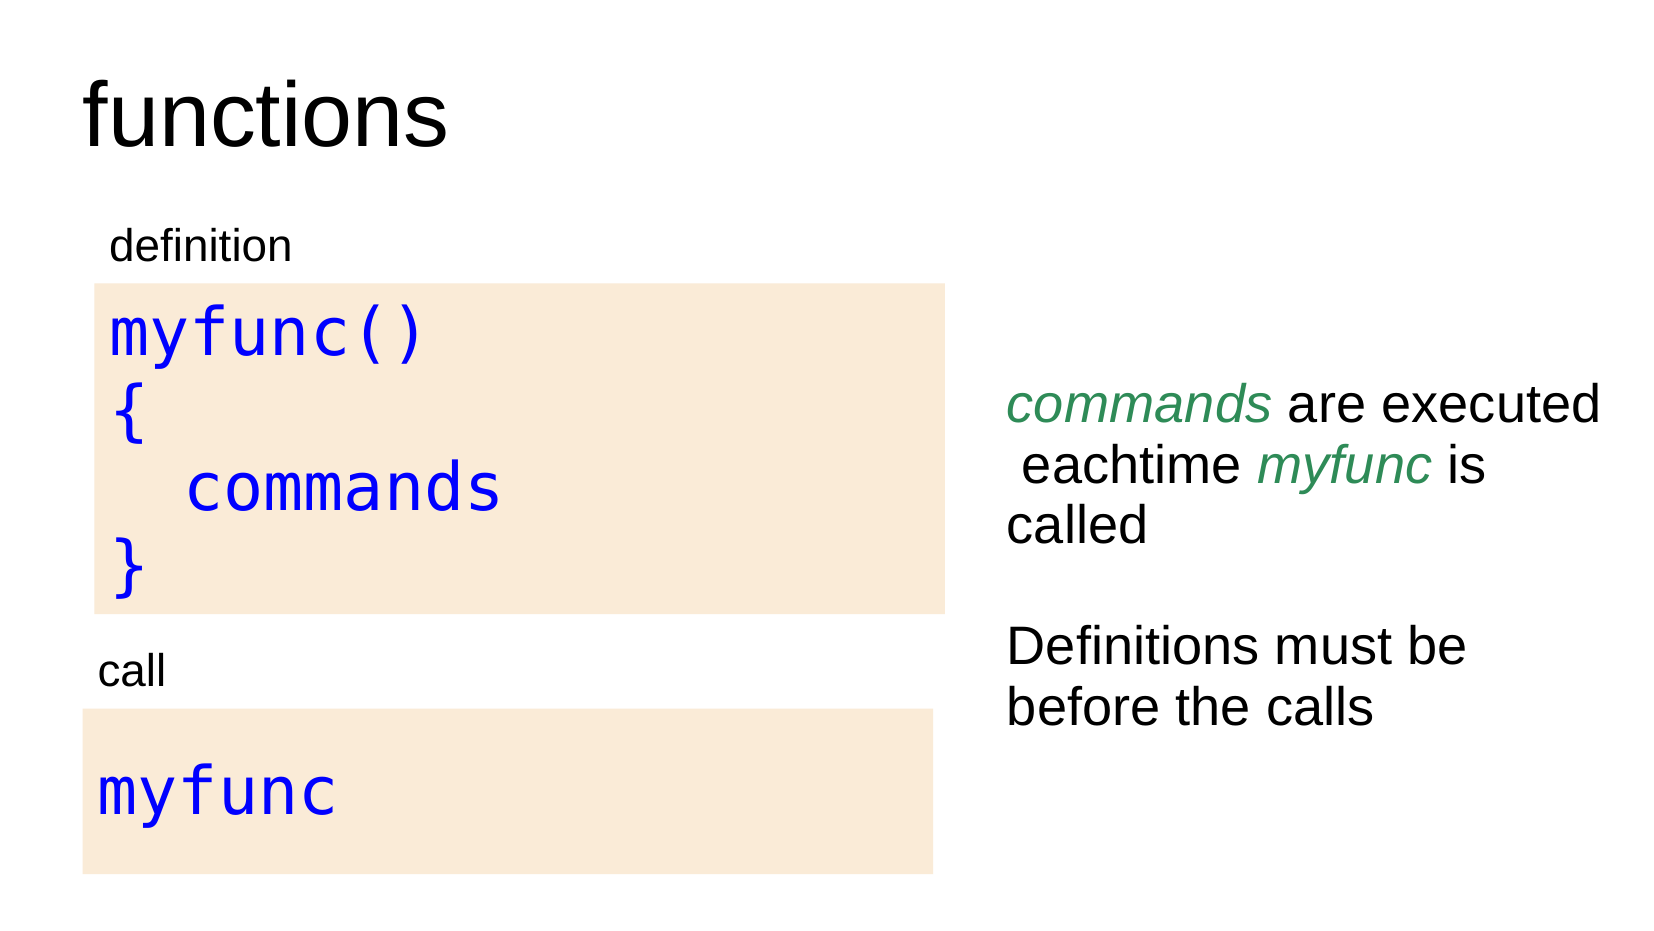

# functions
definition
myfunc()
{
	commands
}
commands are executed eachtime myfunc is called
Definitions must be before the calls
call
myfunc